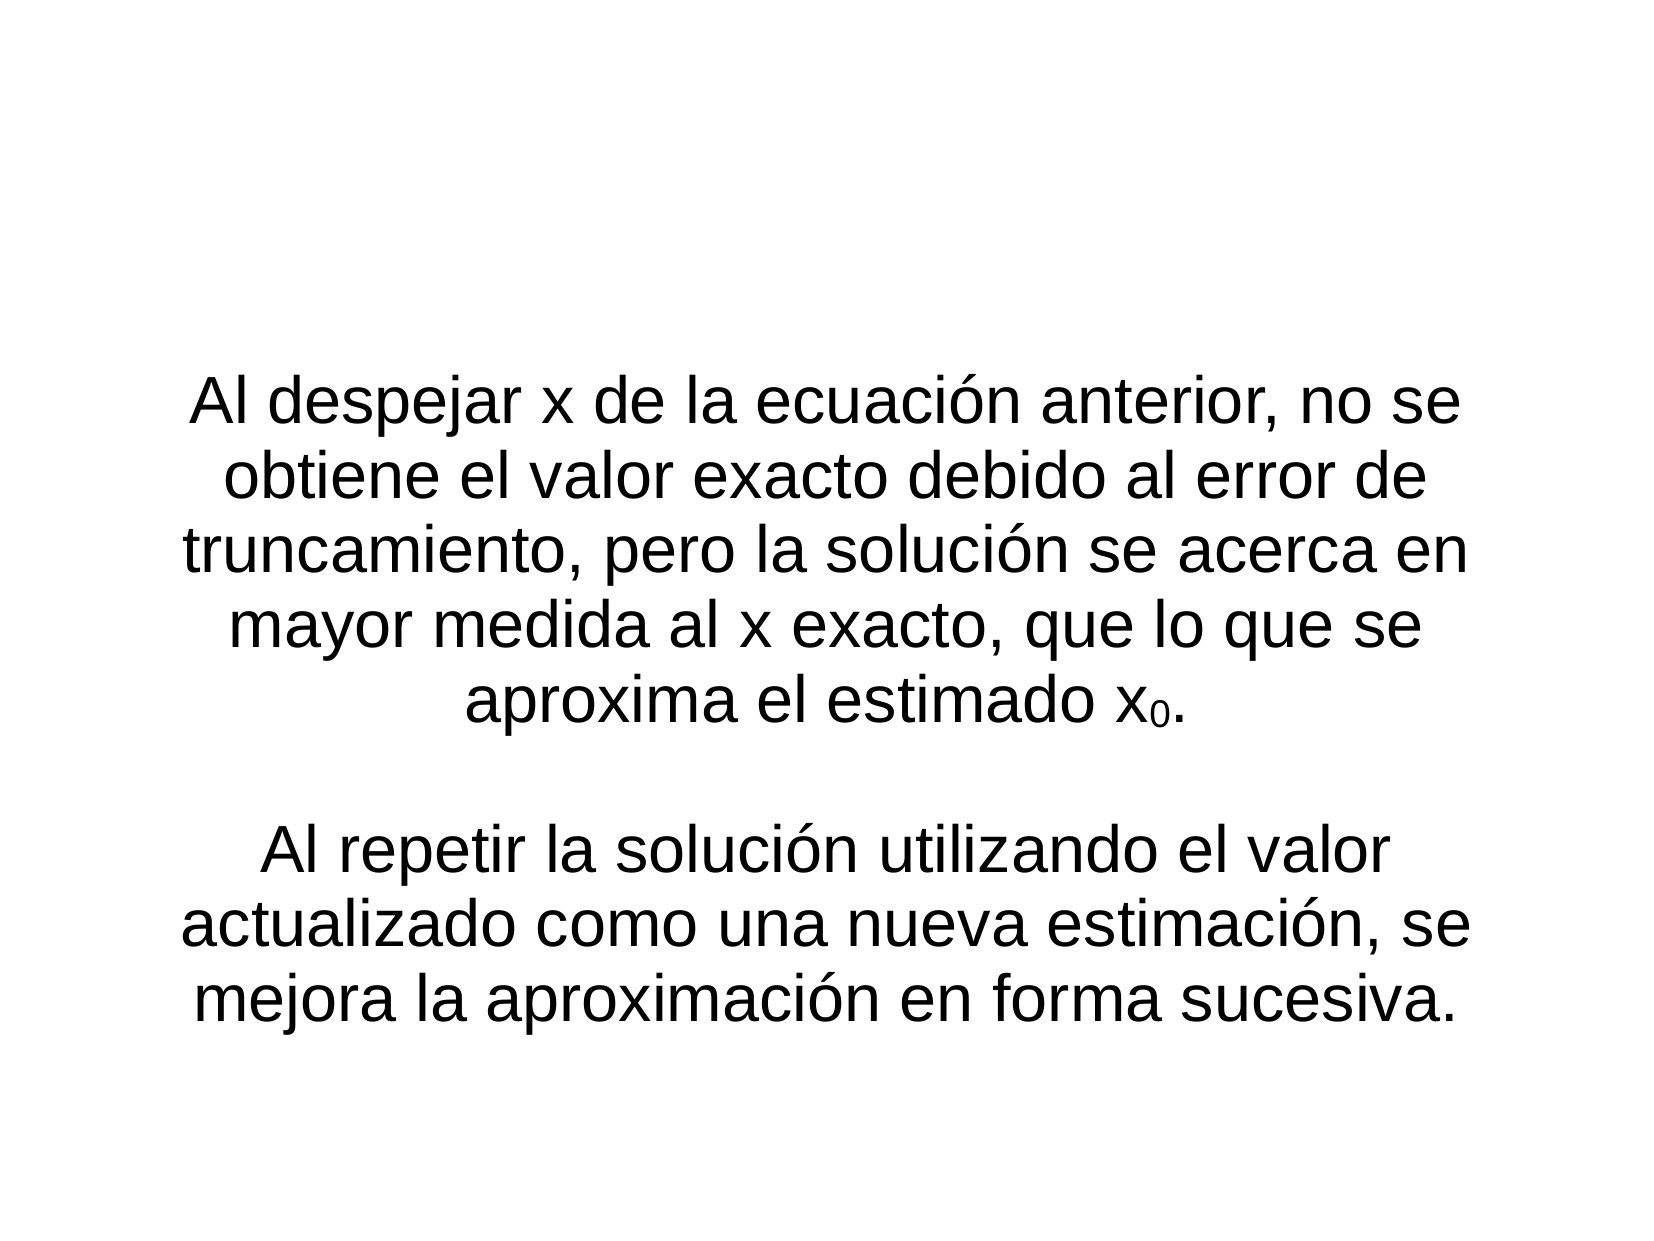

#
Al despejar x de la ecuación anterior, no se obtiene el valor exacto debido al error de truncamiento, pero la solución se acerca en mayor medida al x exacto, que lo que se aproxima el estimado x0.
Al repetir la solución utilizando el valor actualizado como una nueva estimación, se mejora la aproximación en forma sucesiva.